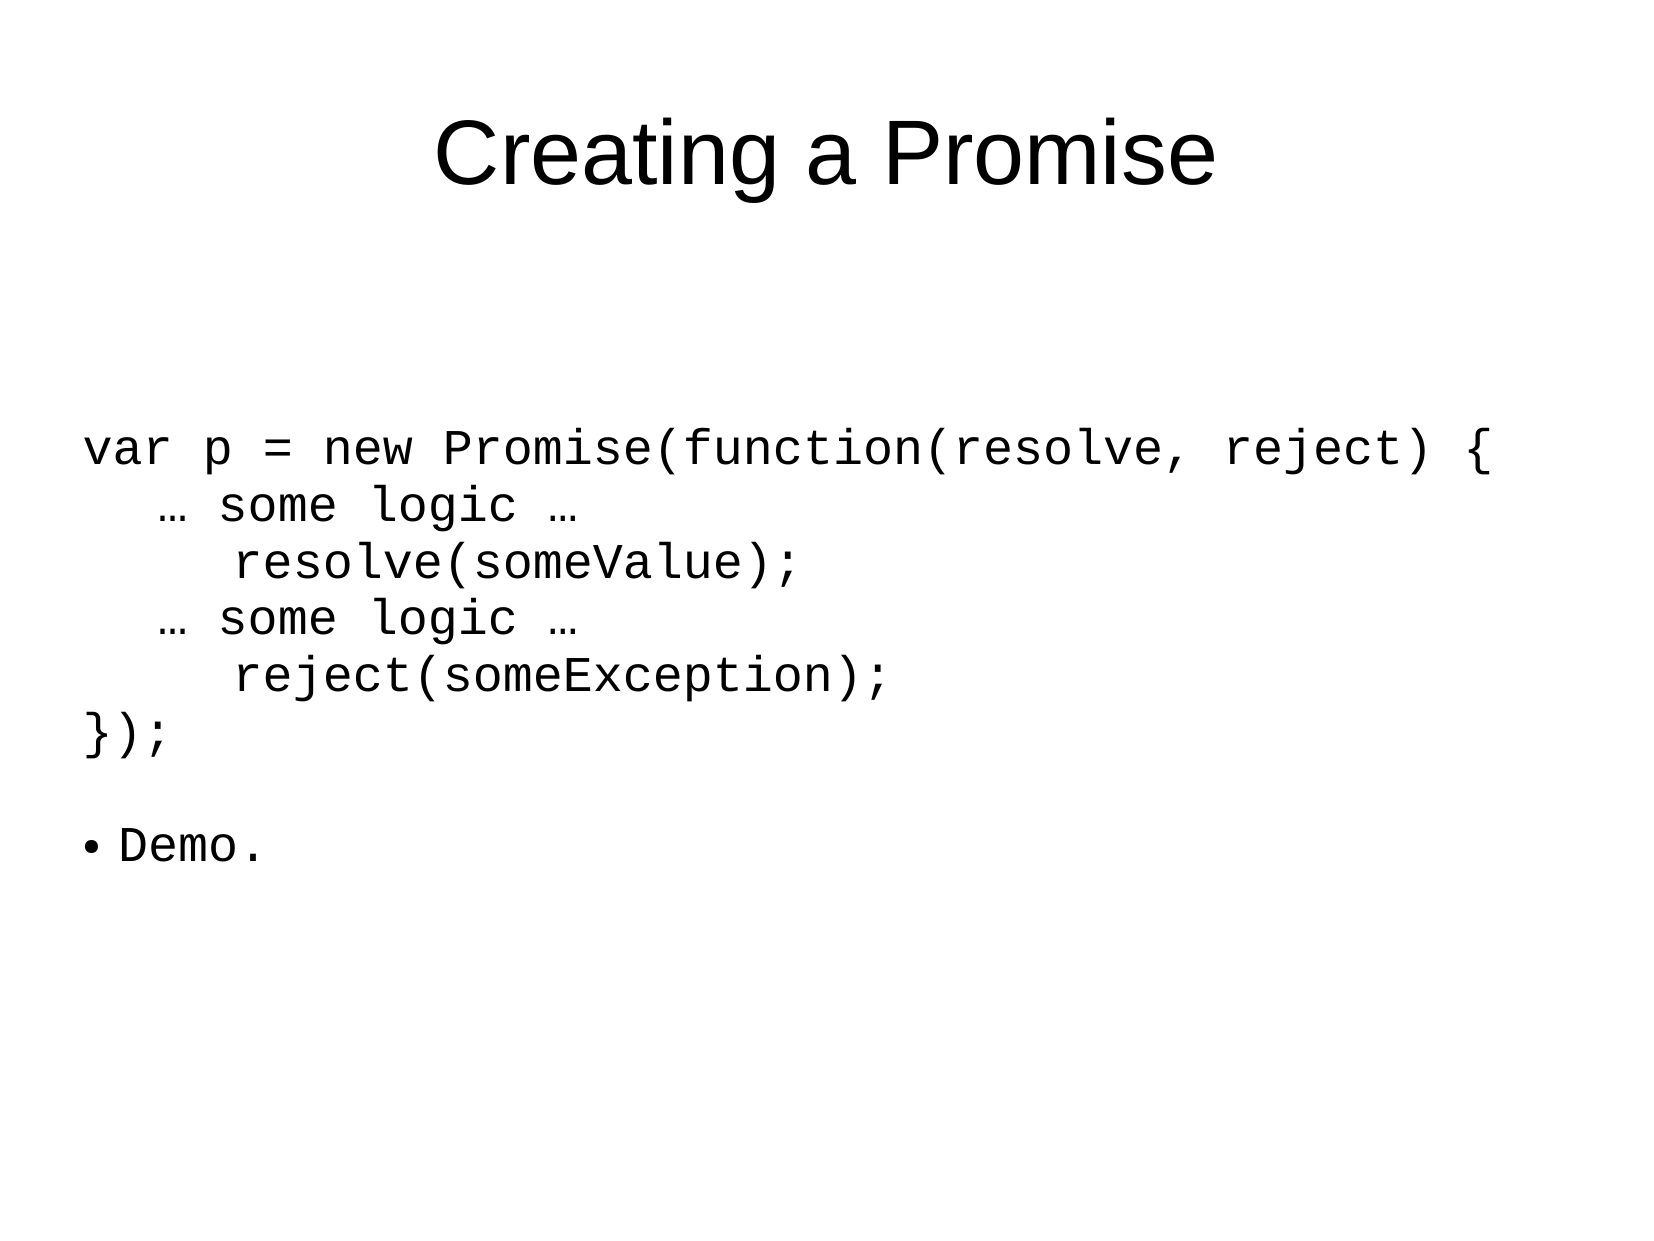

# Creating a Promise
var p = new Promise(function(resolve, reject) {
	… some logic …
		resolve(someValue);
	… some logic …
		reject(someException);
});
Demo.